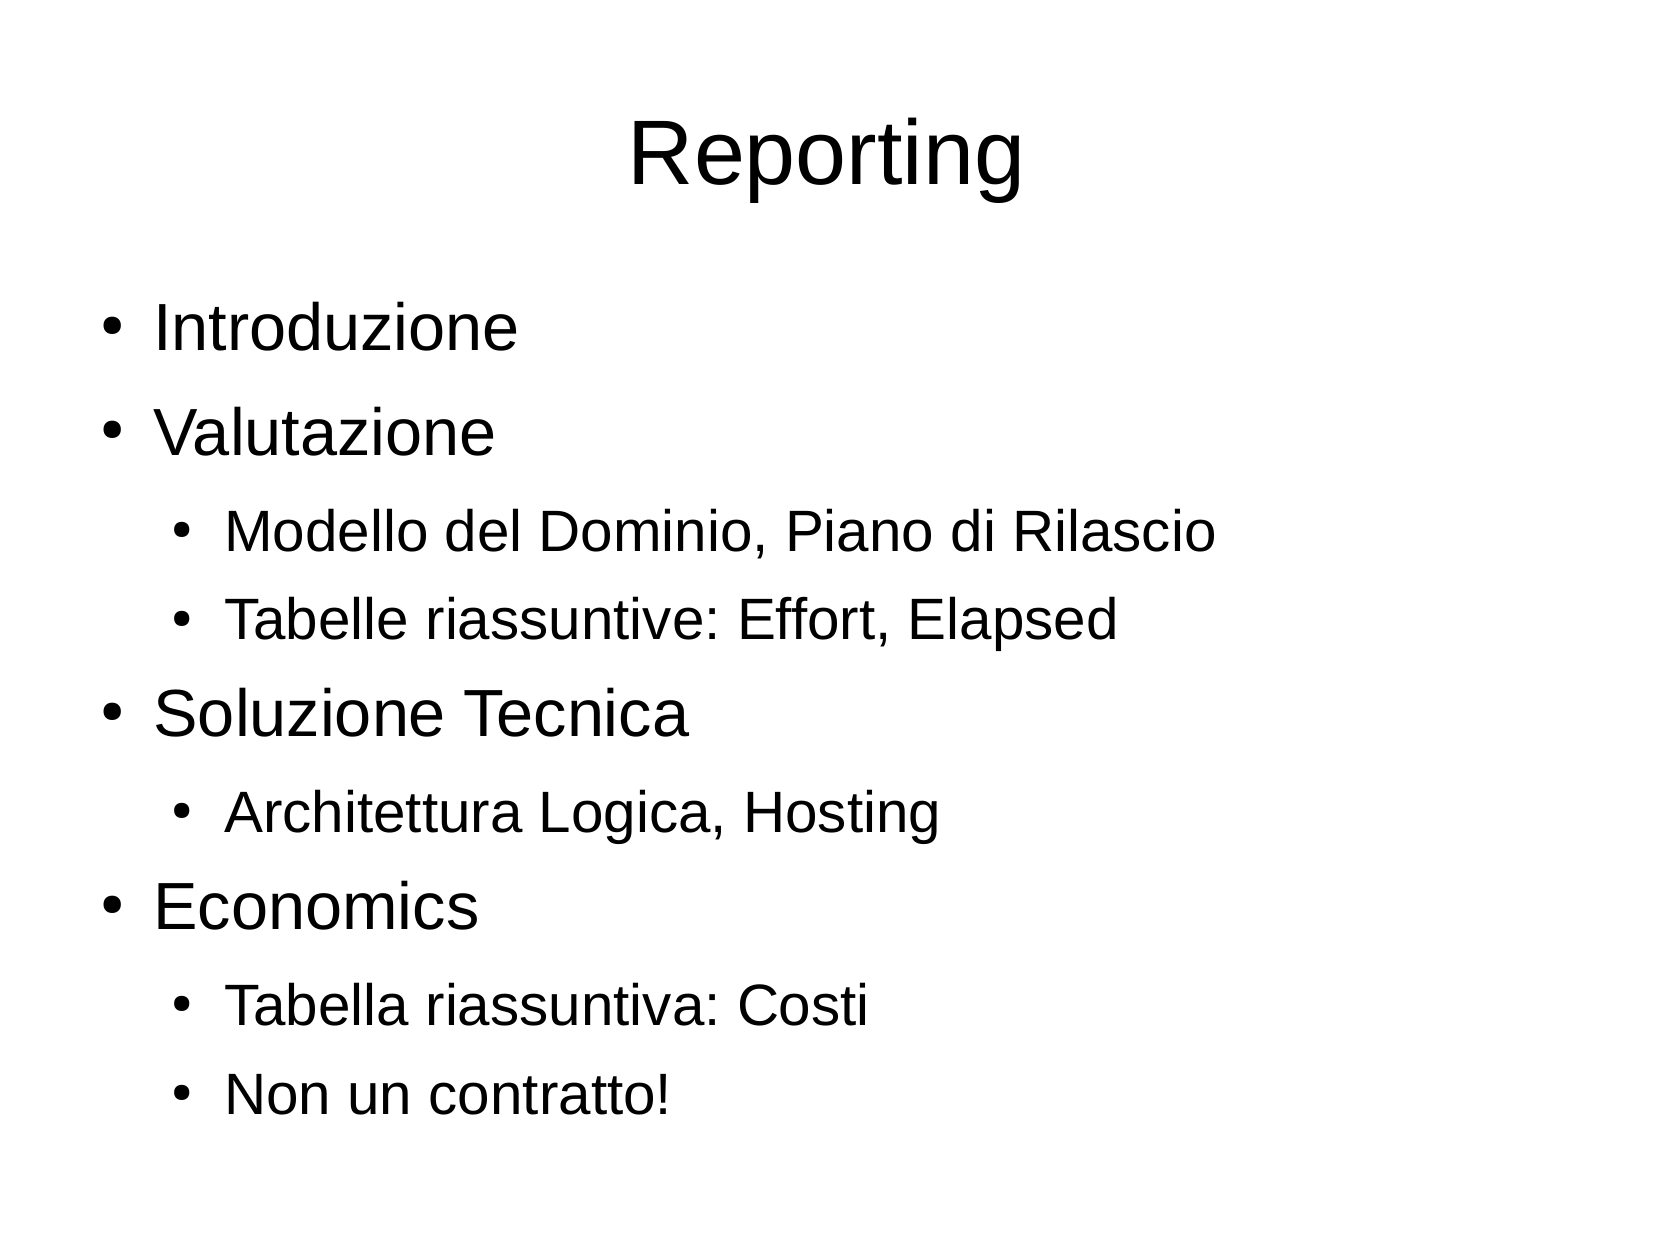

# Reporting
Introduzione
Valutazione
Modello del Dominio, Piano di Rilascio
Tabelle riassuntive: Effort, Elapsed
Soluzione Tecnica
Architettura Logica, Hosting
Economics
Tabella riassuntiva: Costi
Non un contratto!